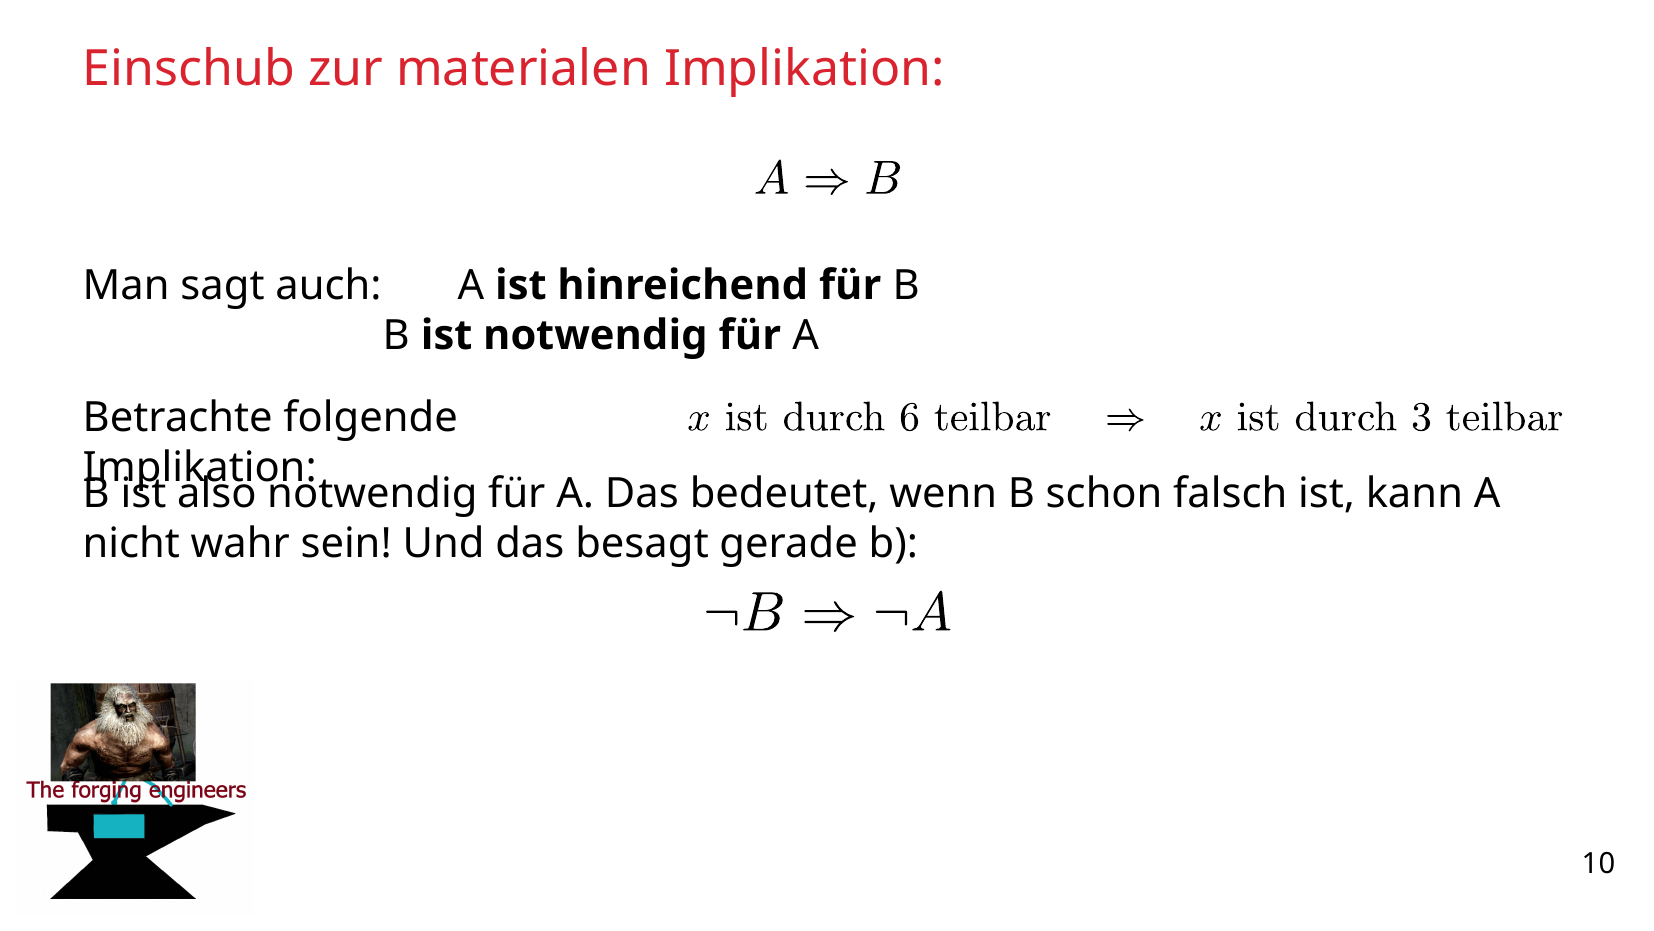

# Einschub zur materialen Implikation:
Man sagt auch: 	A ist hinreichend für B
				B ist notwendig für A
Betrachte folgende Implikation:
B ist also notwendig für A. Das bedeutet, wenn B schon falsch ist, kann A nicht wahr sein! Und das besagt gerade b):